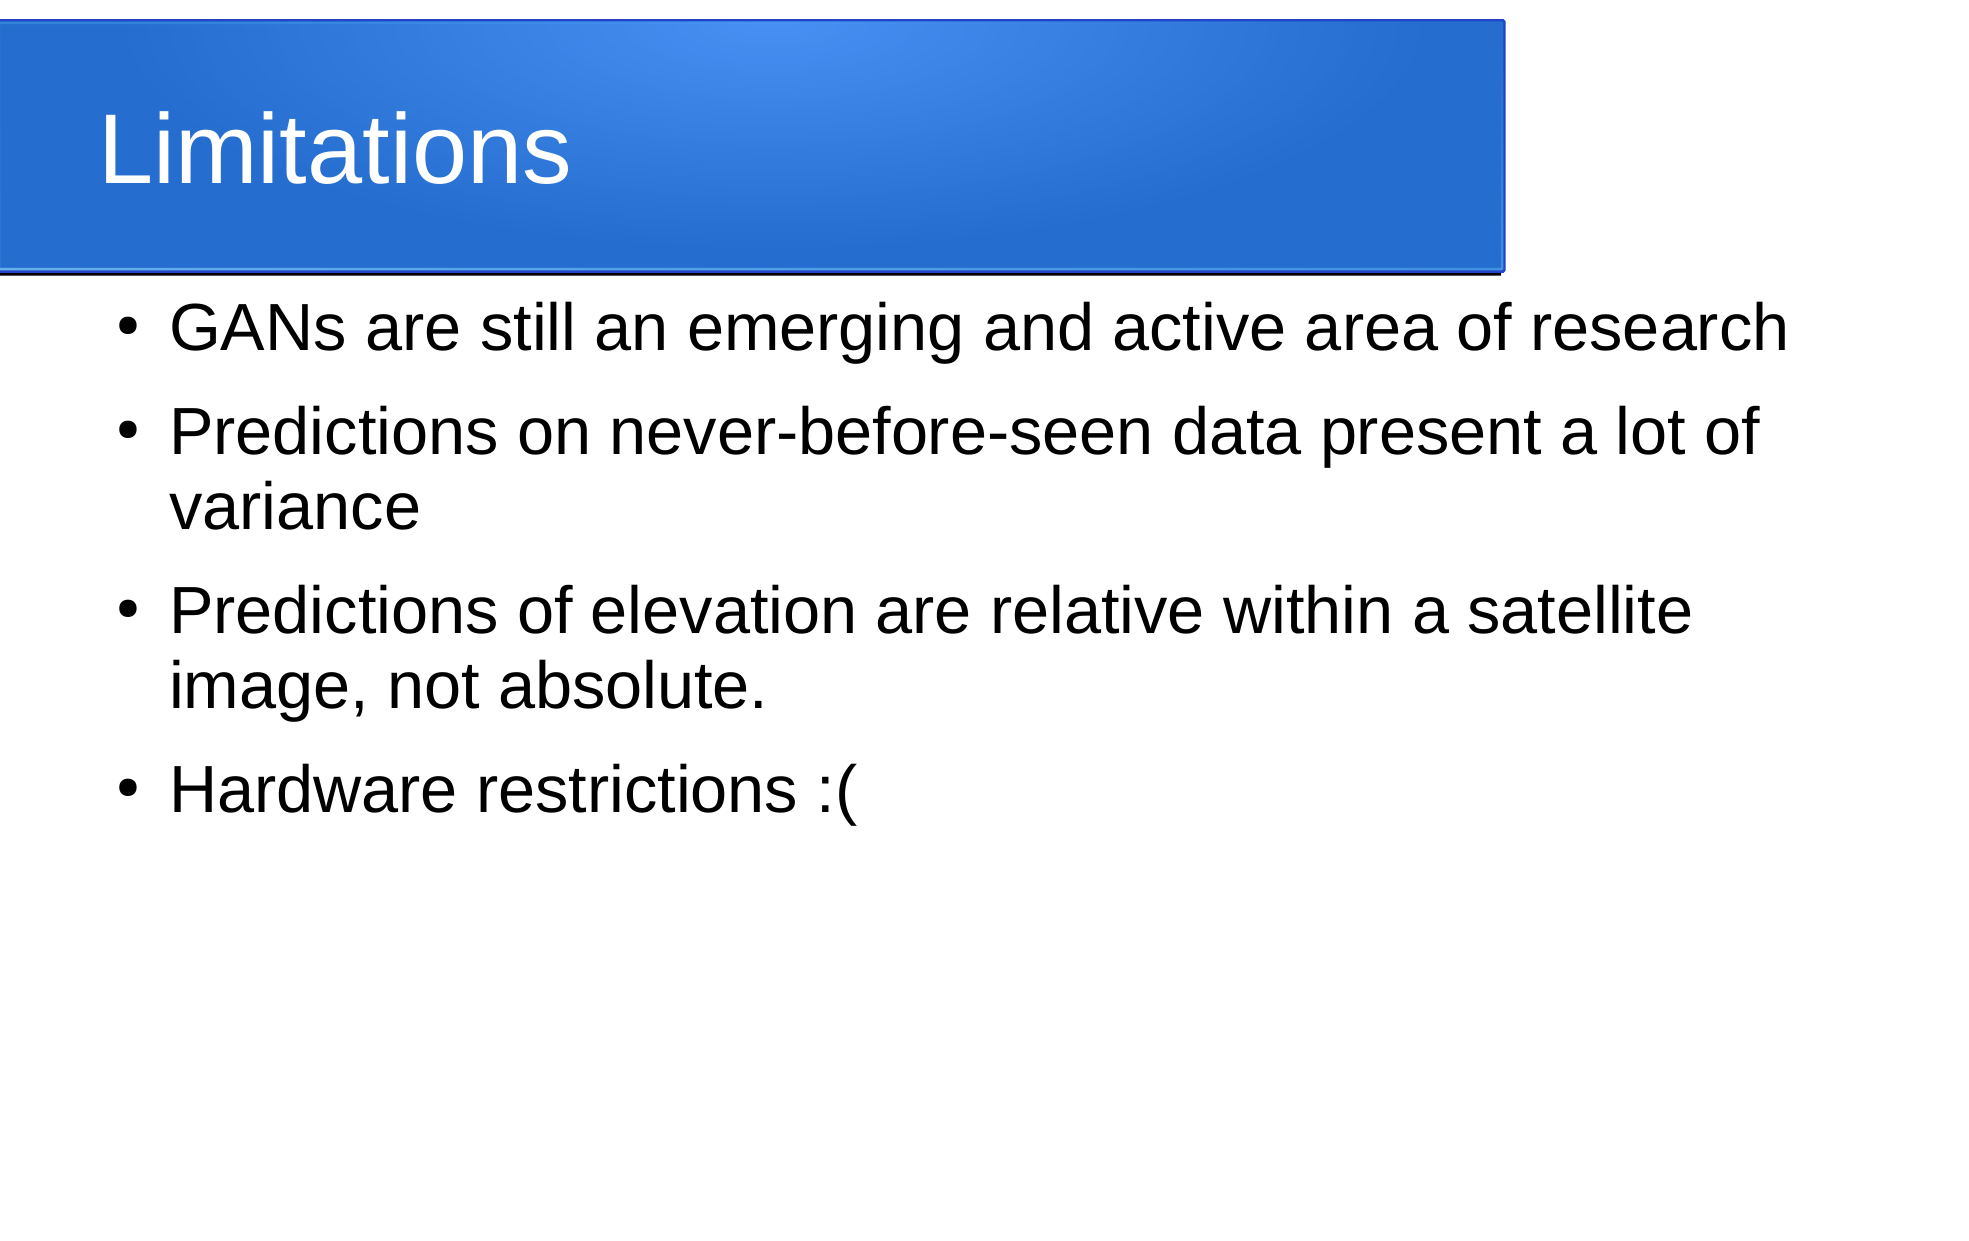

# Limitations
GANs are still an emerging and active area of research
Predictions on never-before-seen data present a lot of variance
Predictions of elevation are relative within a satellite image, not absolute.
Hardware restrictions :(